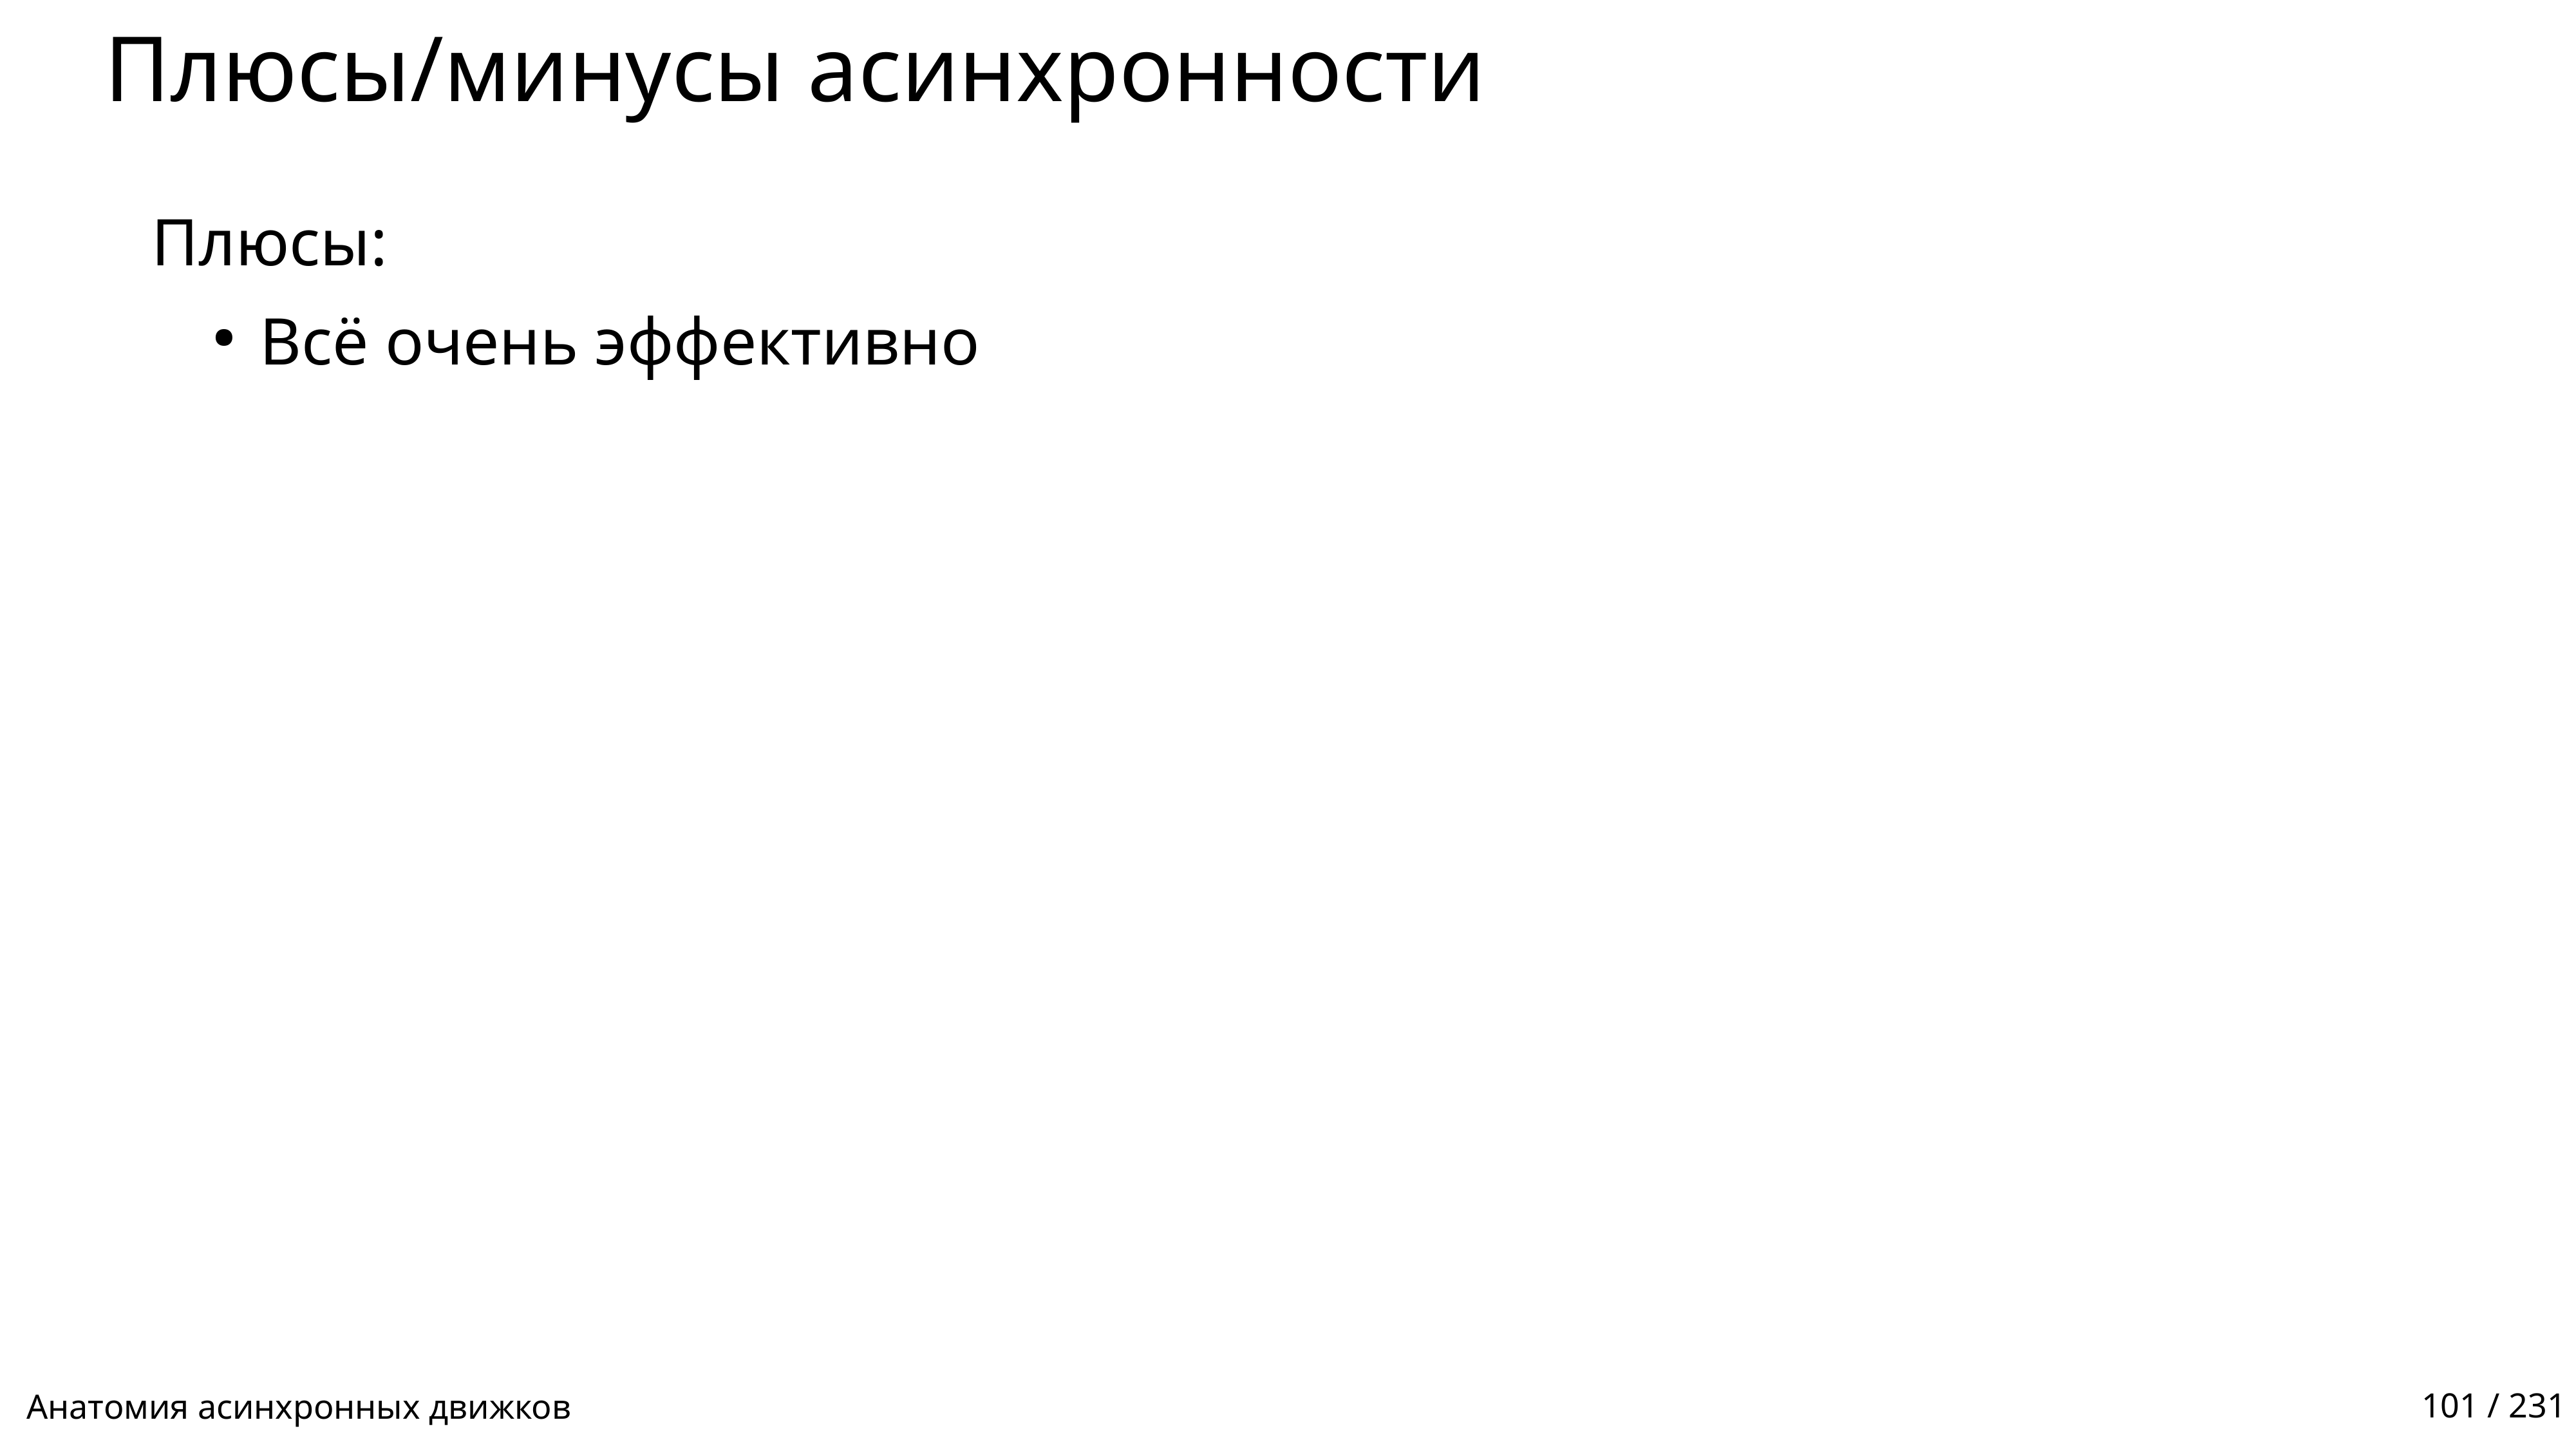

Плюсы/минусы асинхронности
# Плюсы:
 Всё очень эффективно
Анатомия асинхронных движков